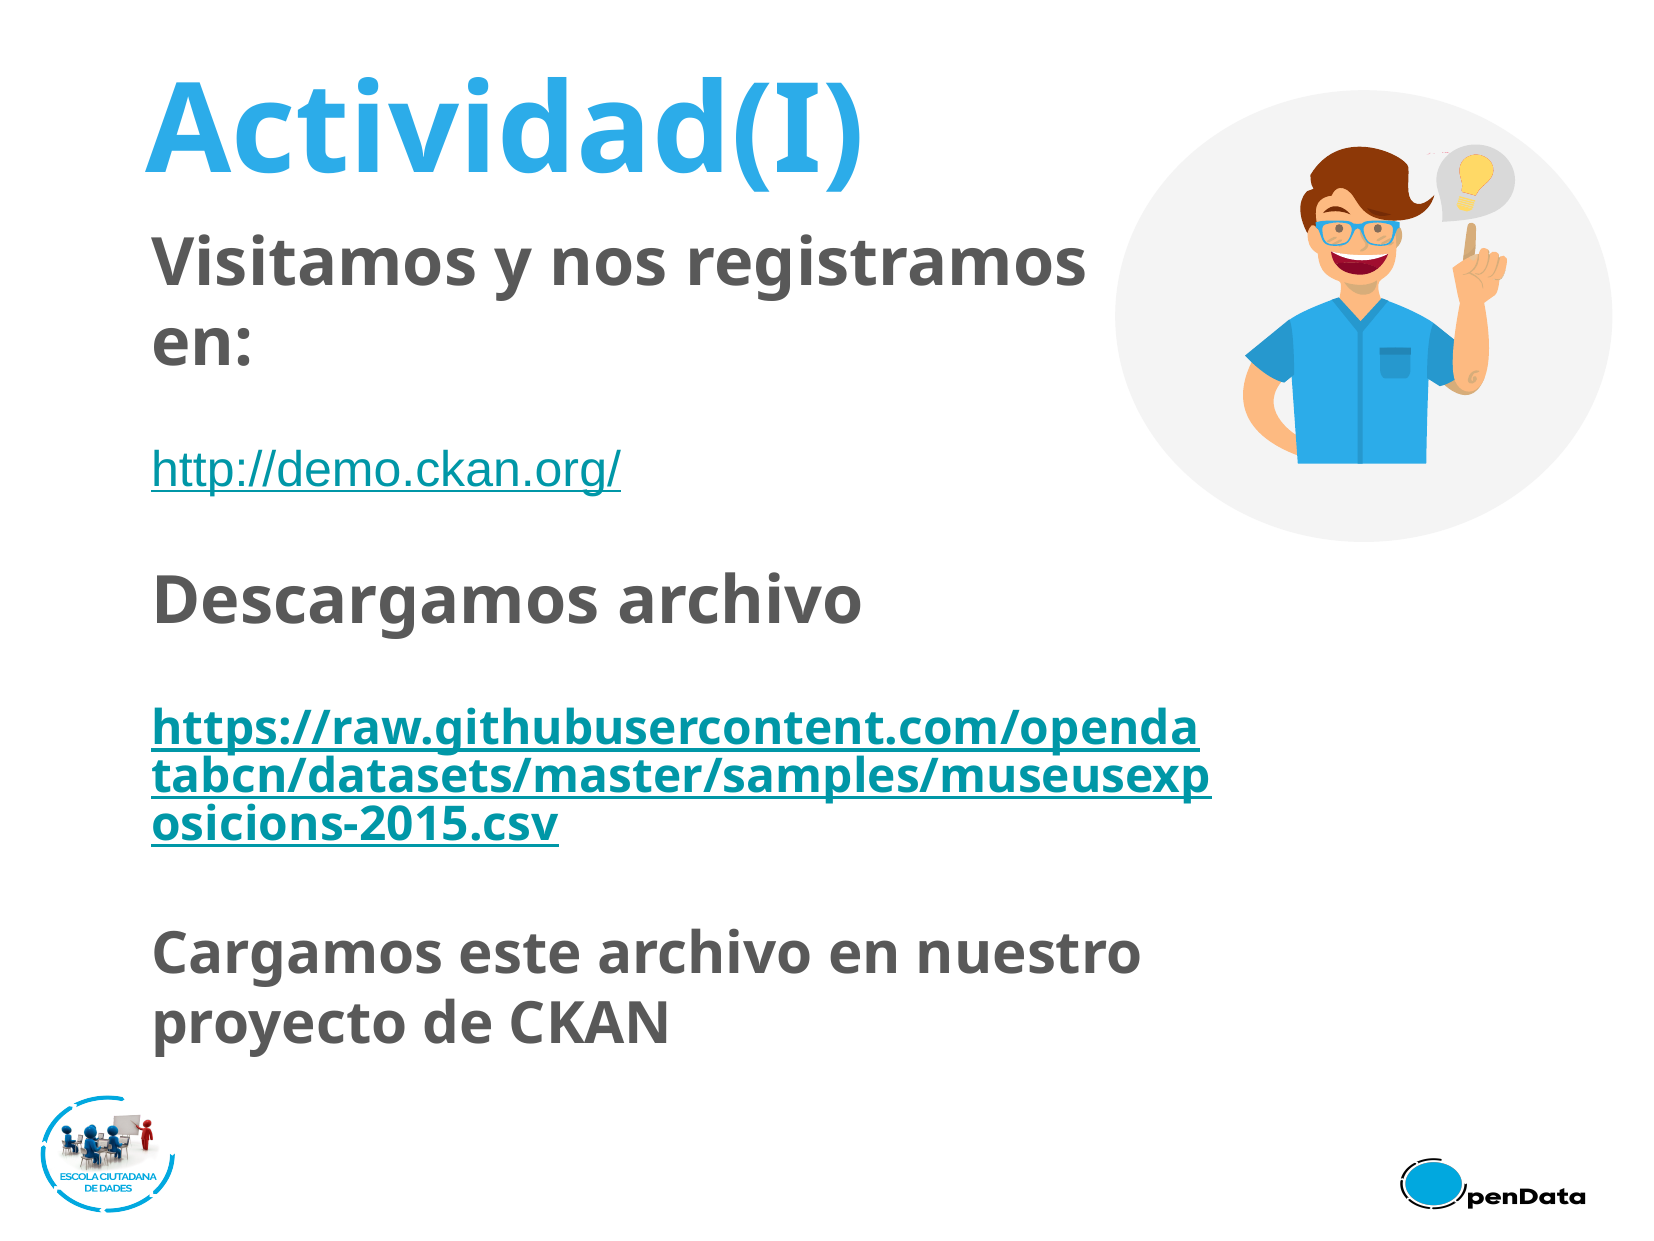

Actividad(I)
Visitamos y nos registramos
en:
http://demo.ckan.org/
Descargamos archivo
https://raw.githubusercontent.com/opendatabcn/datasets/master/samples/museusexposicions-2015.csv
Cargamos este archivo en nuestro proyecto de CKAN